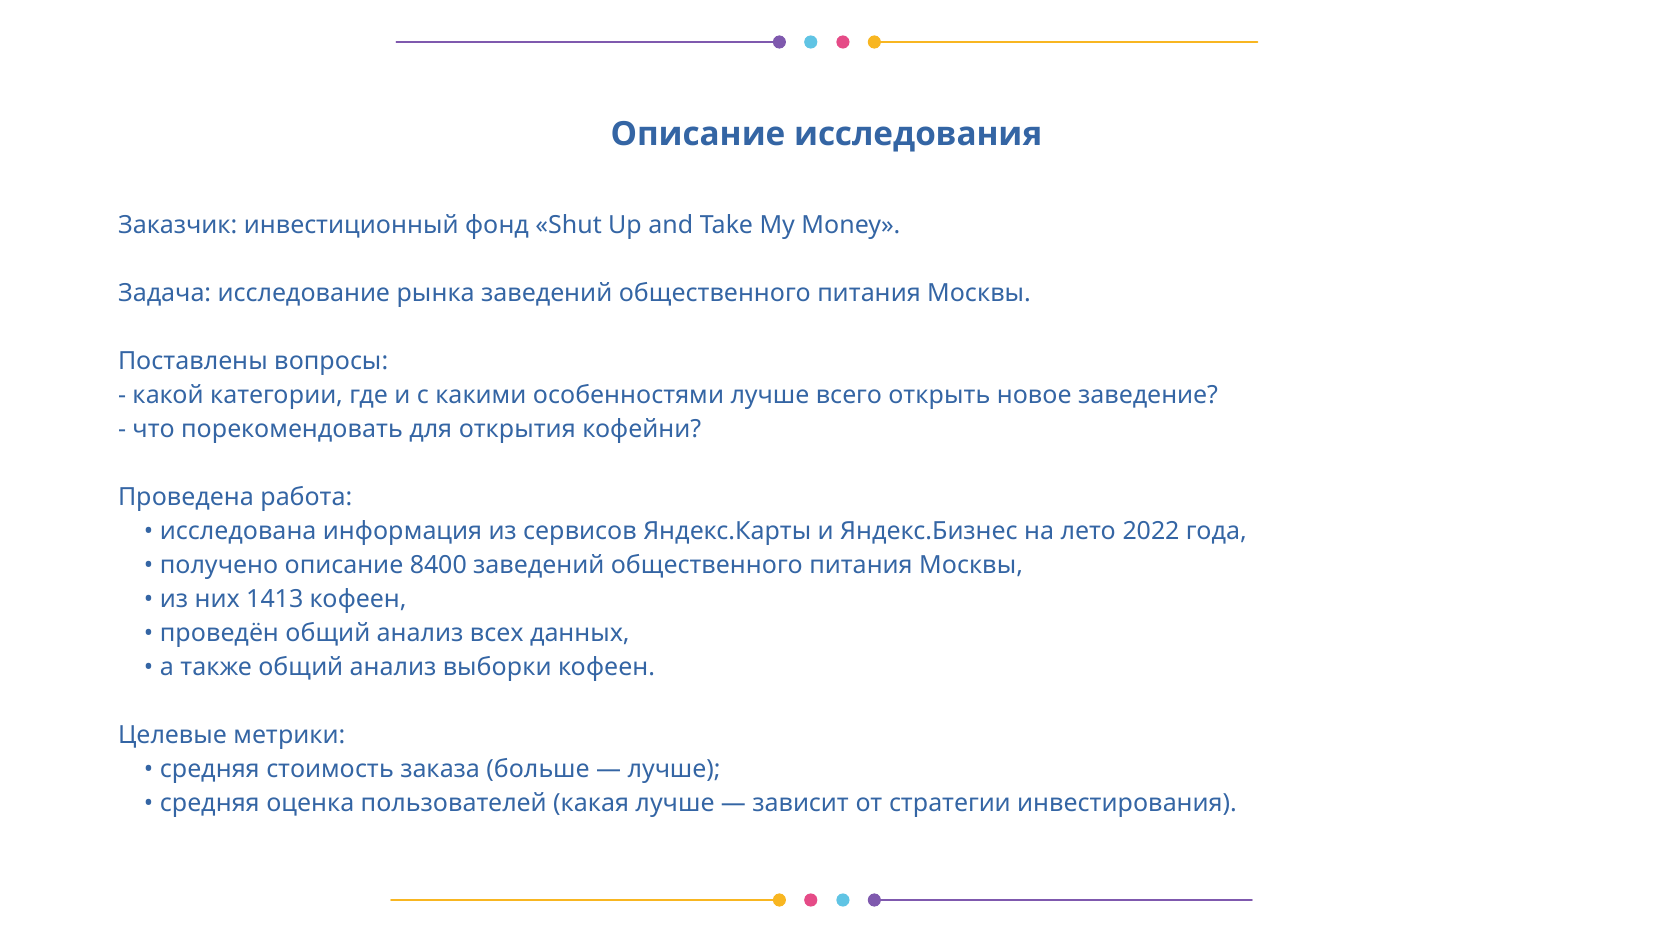

Описание исследования
# Заказчик: инвестиционный фонд «Shut Up and Take My Money». Задача: исследование рынка заведений общественного питания Москвы. Поставлены вопросы: - какой категории, где и с какими особенностями лучше всего открыть новое заведение? - что порекомендовать для открытия кофейни? Проведена работа: • исследована информация из сервисов Яндекс.Карты и Яндекс.Бизнес на лето 2022 года, • получено описание 8400 заведений общественного питания Москвы, • из них 1413 кофеен, • проведён общий анализ всех данных, • а также общий анализ выборки кофеен. Целевые метрики: • средняя стоимость заказа (больше — лучше); • средняя оценка пользователей (какая лучше — зависит от стратегии инвестирования).